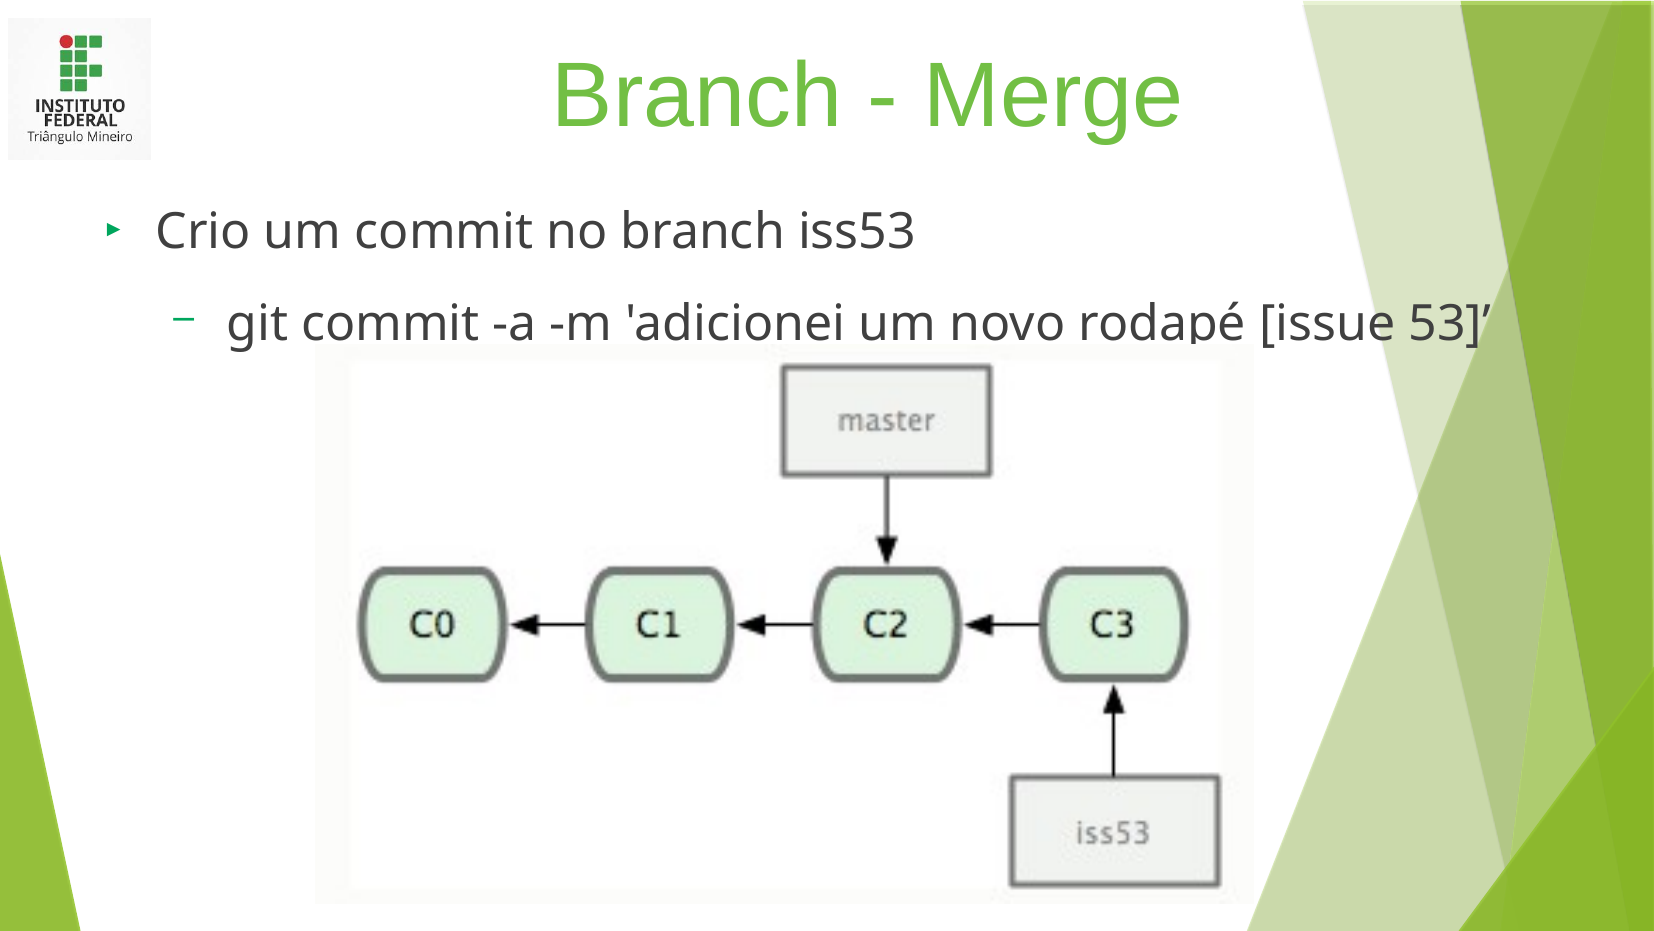

# Branch - Merge
Crio um commit no branch iss53
git commit -a -m 'adicionei um novo rodapé [issue 53]’